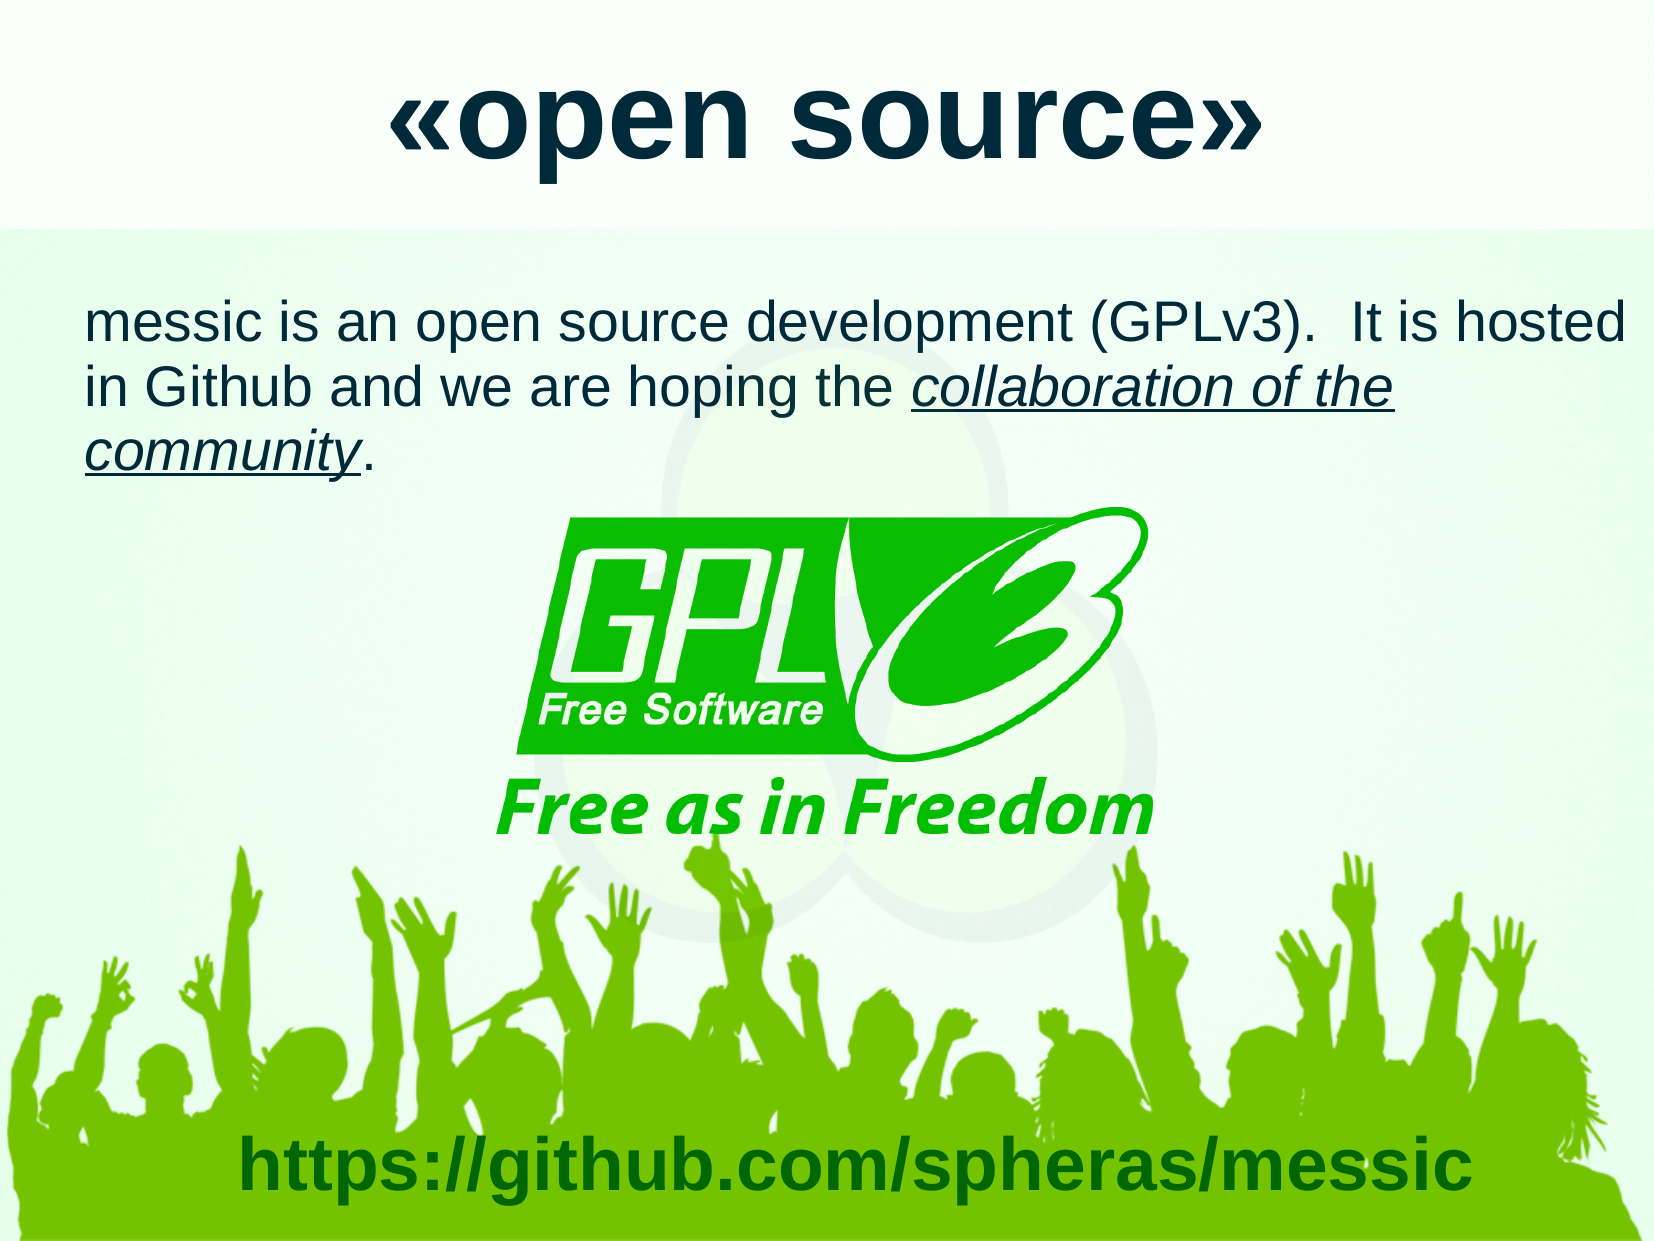

# «open source»
messic is an open source development (GPLv3). It is hosted in Github and we are hoping the collaboration of the community.
https://github.com/spheras/messic